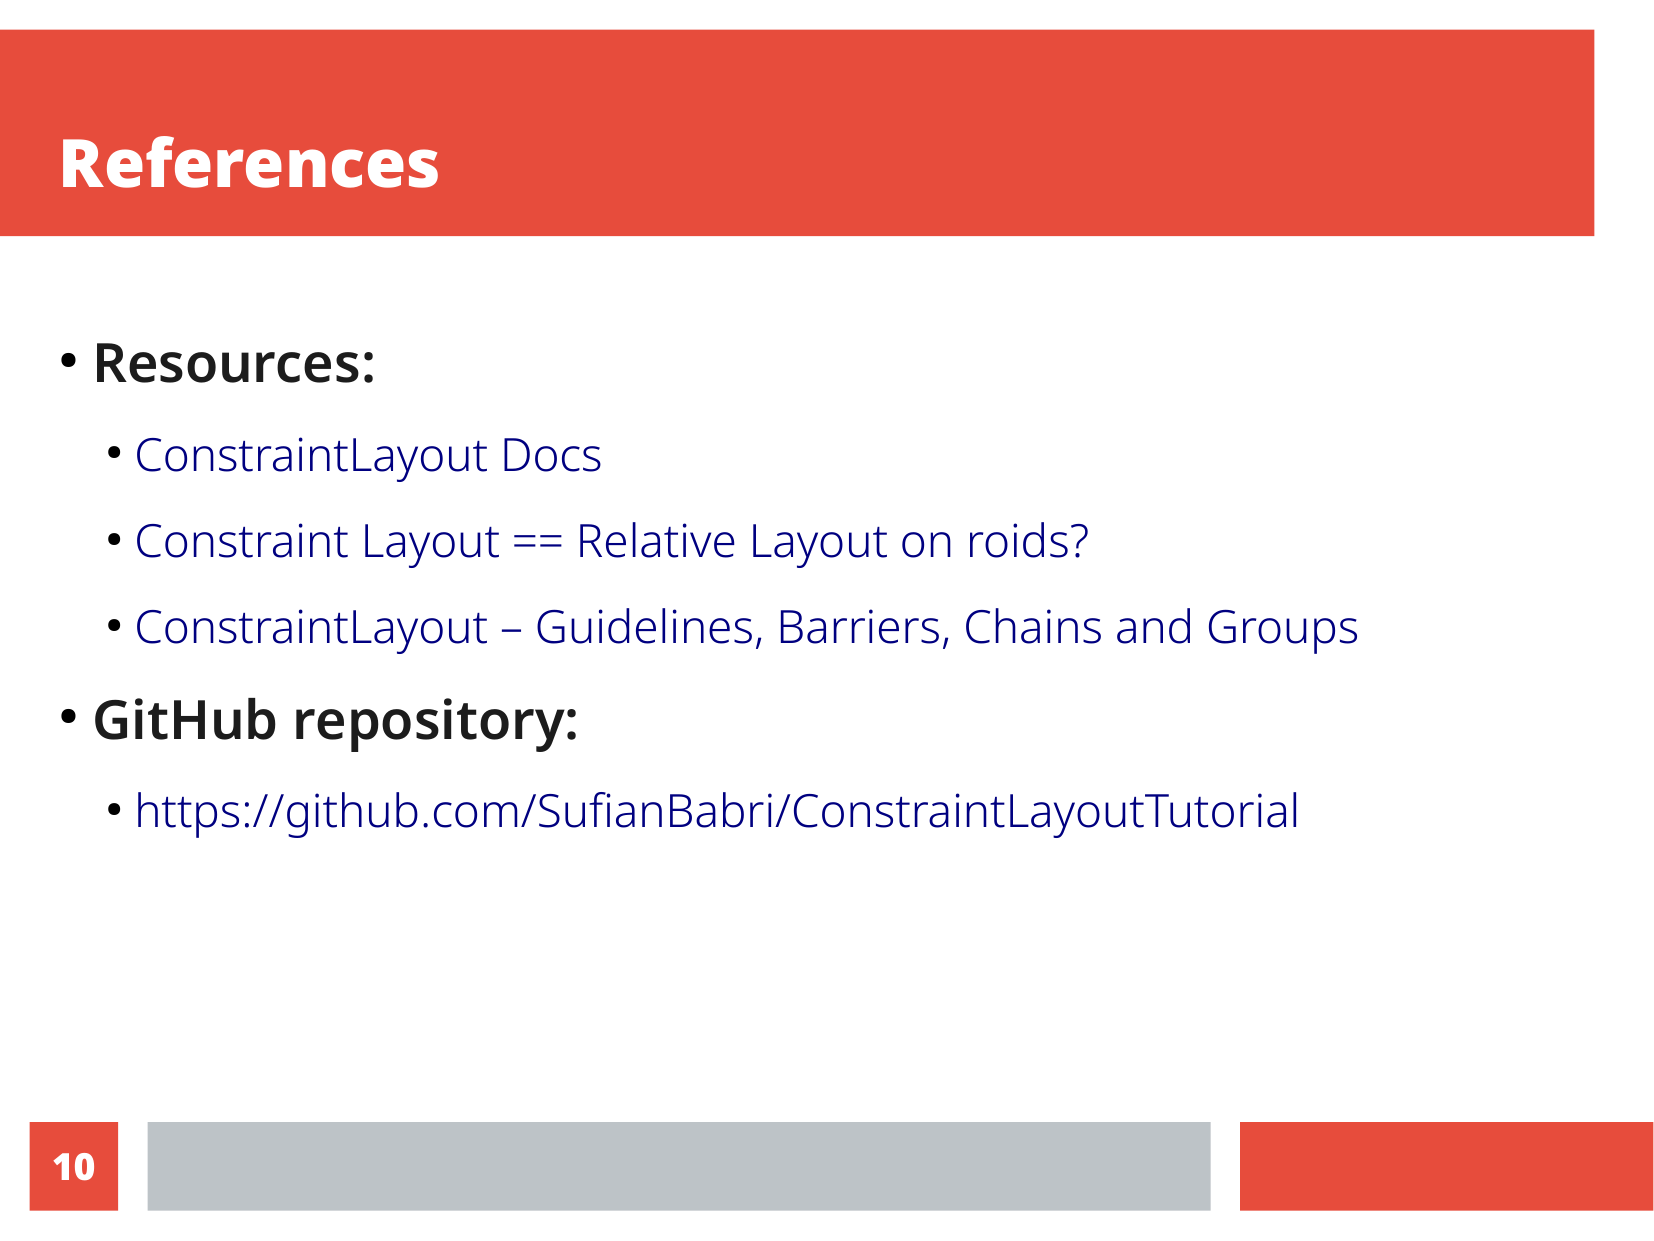

# References
 Resources:
 ConstraintLayout Docs
 Constraint Layout == Relative Layout on roids?
 ConstraintLayout – Guidelines, Barriers, Chains and Groups
 GitHub repository:
 https://github.com/SufianBabri/ConstraintLayoutTutorial
10